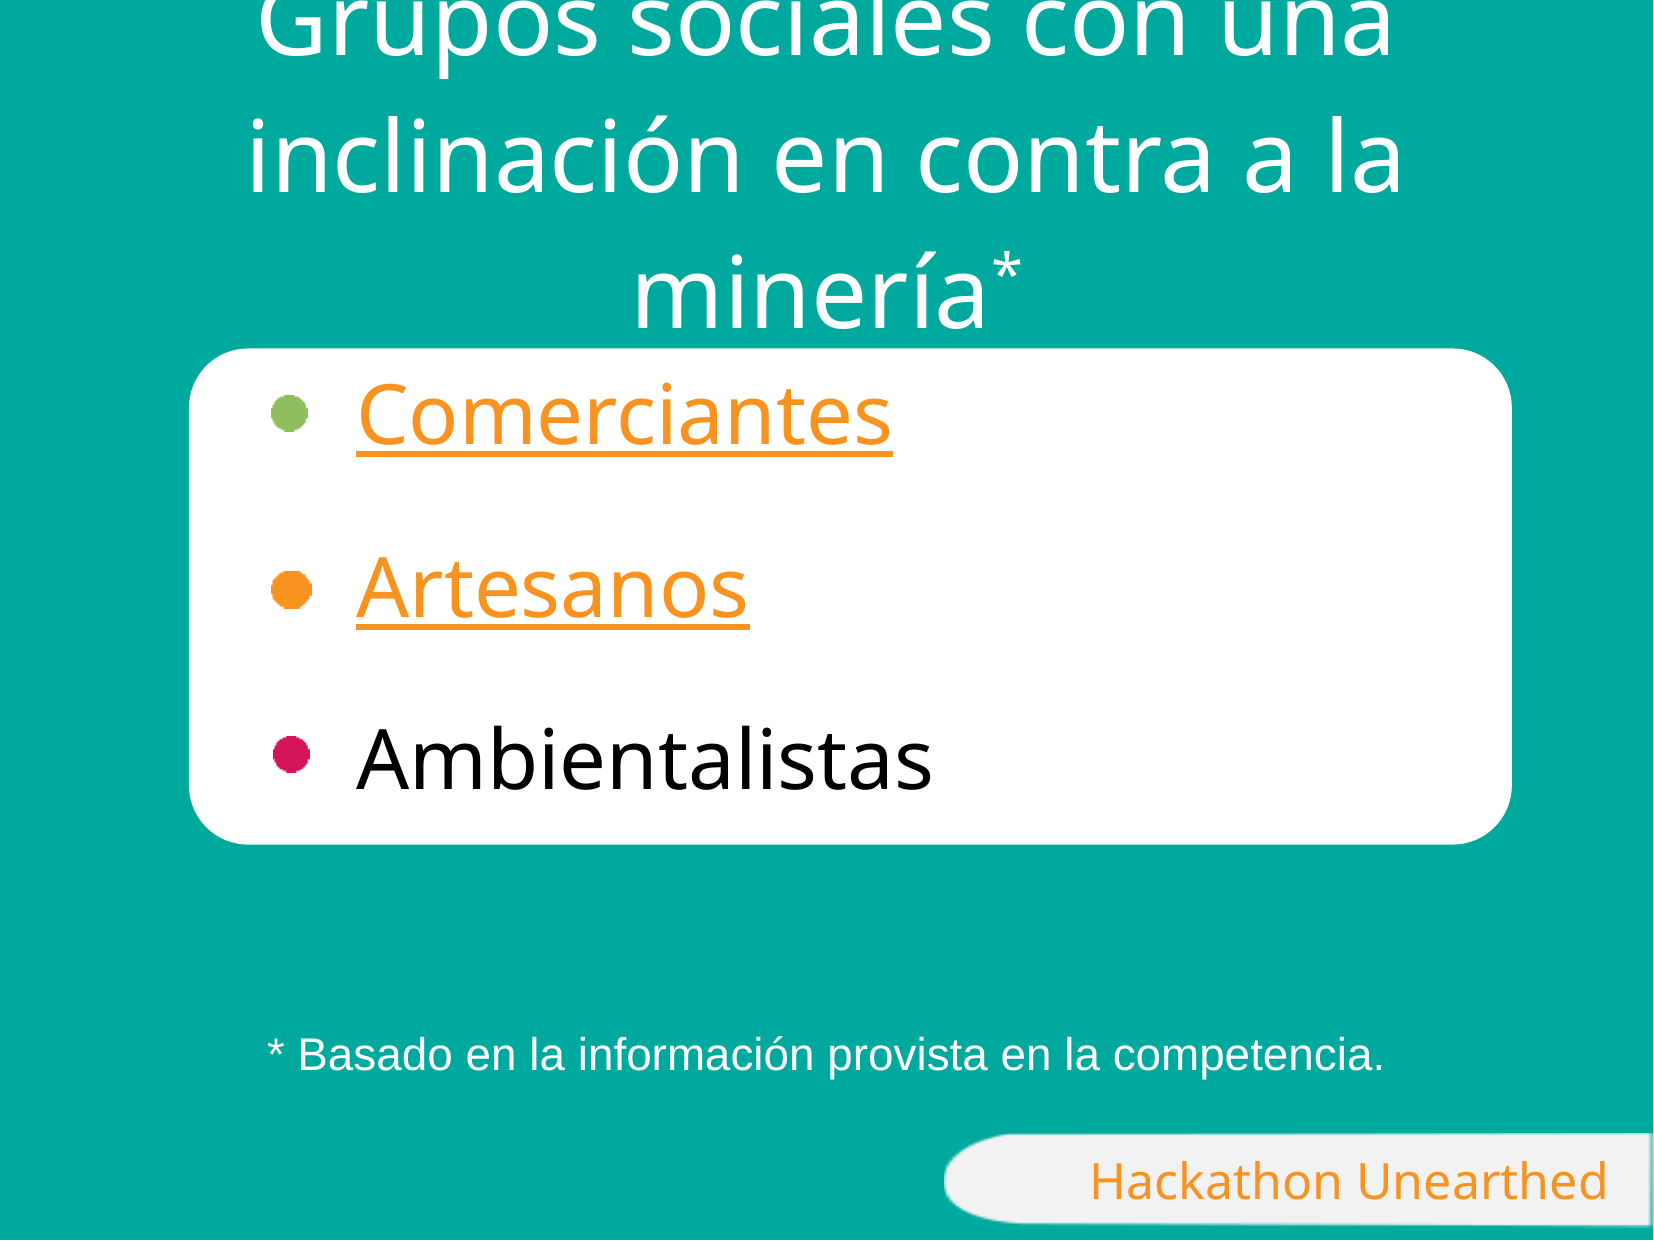

# Grupos sociales con una inclinación en contra a la minería*
 Comerciantes
 Artesanos
 Ambientalistas
* Basado en la información provista en la competencia.
Hackathon Unearthed